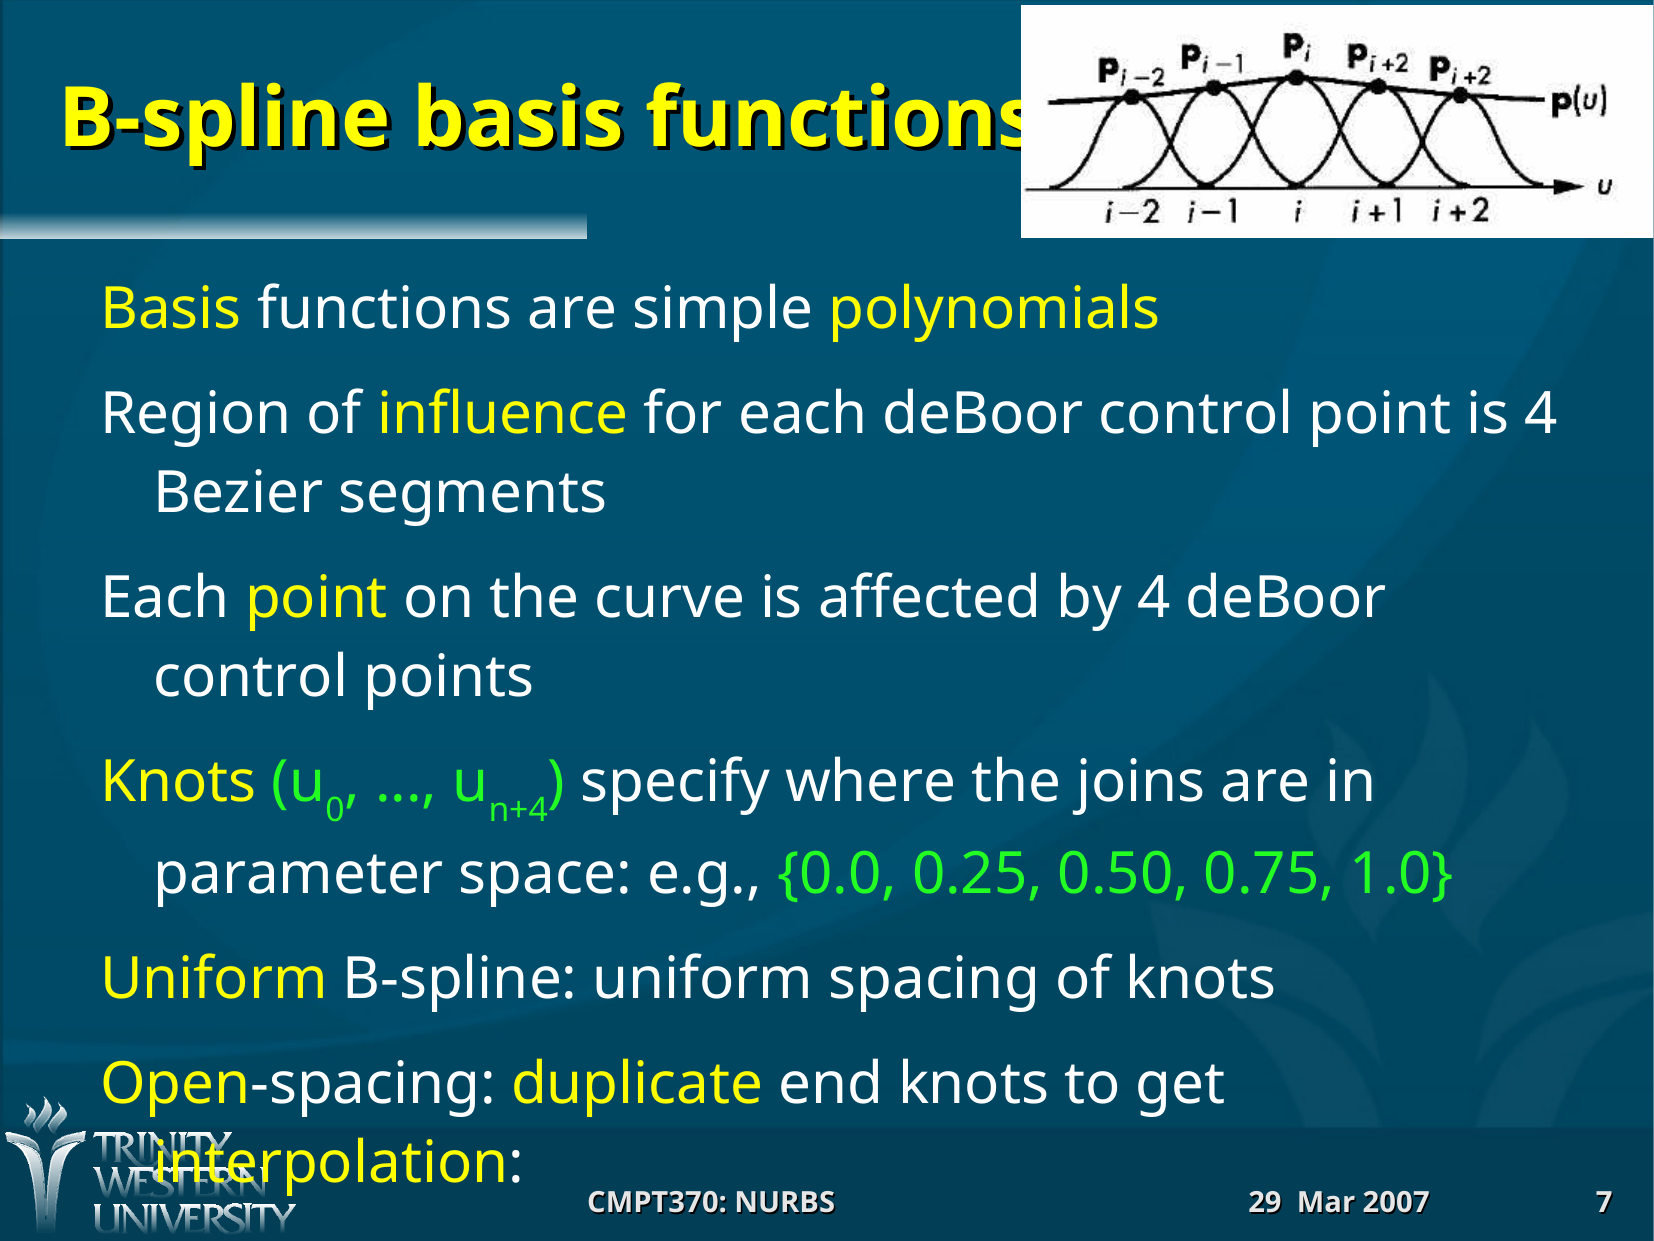

# B-spline basis functions
Basis functions are simple polynomials
Region of influence for each deBoor control point is 4 Bezier segments
Each point on the curve is affected by 4 deBoor control points
Knots (u0, ..., un+4) specify where the joins are in parameter space: e.g., {0.0, 0.25, 0.50, 0.75, 1.0}
Uniform B-spline: uniform spacing of knots
Open-spacing: duplicate end knots to get interpolation:
{0.0, 0.0, 0.0, 0.0, 0.25, 0.50, 0.75, 1.0, 1.0, 1.0, 1.0}
CMPT370: NURBS
29 Mar 2007
7